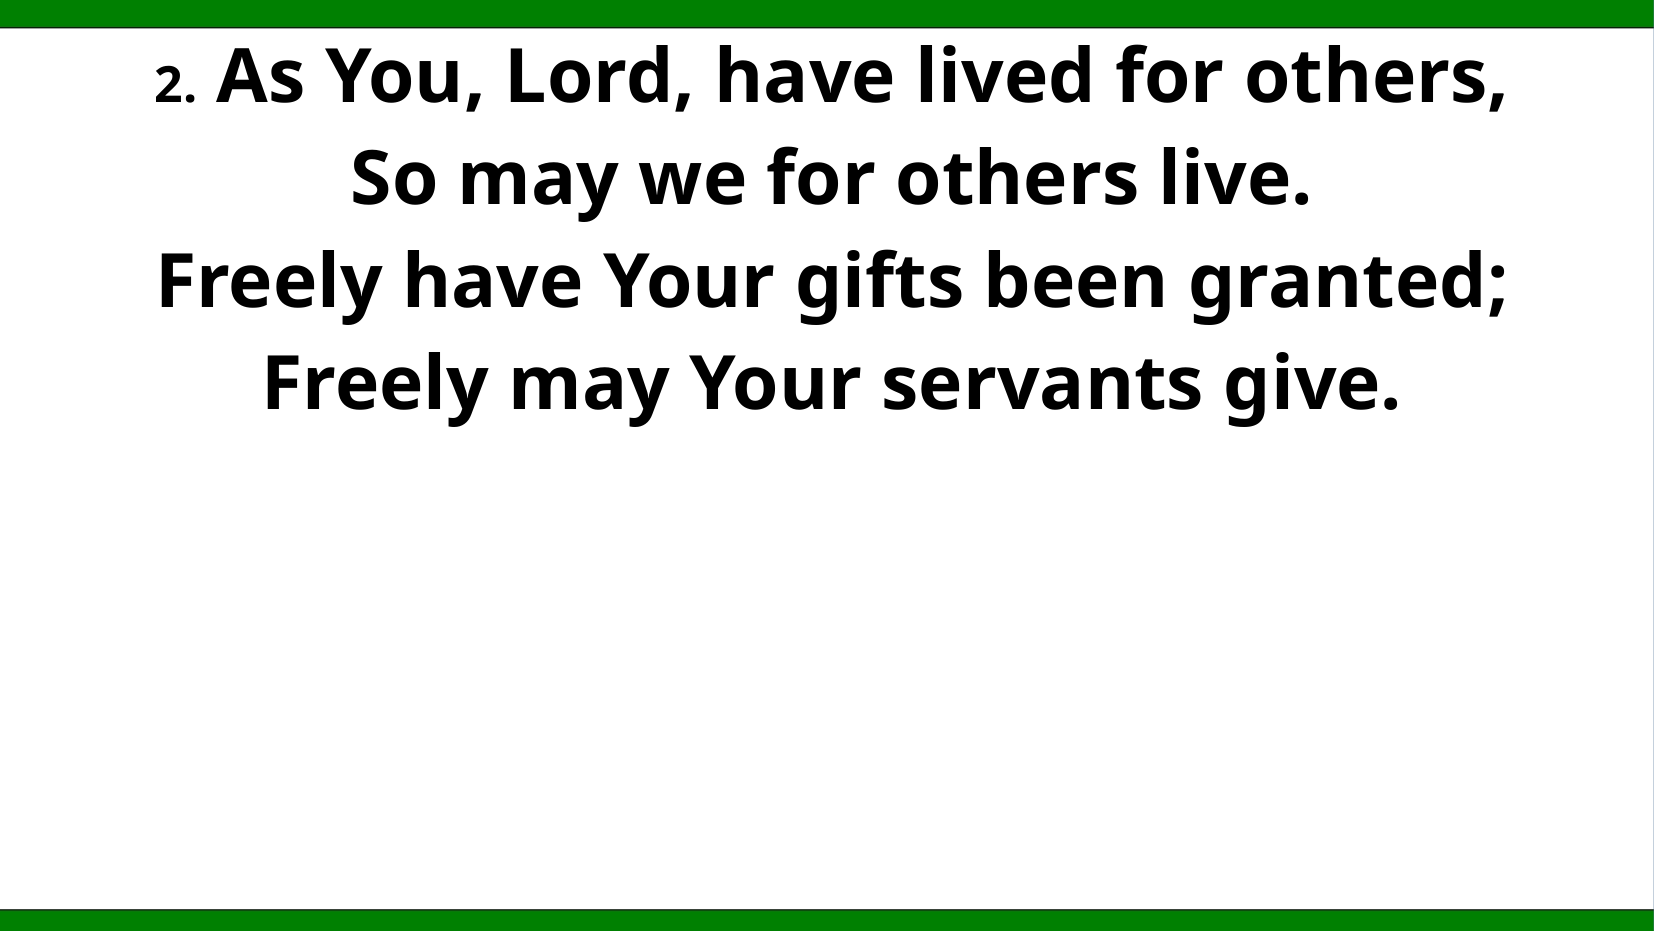

2. As You, Lord, have lived for others,
So may we for others live.
Freely have Your gifts been granted;
Freely may Your servants give.